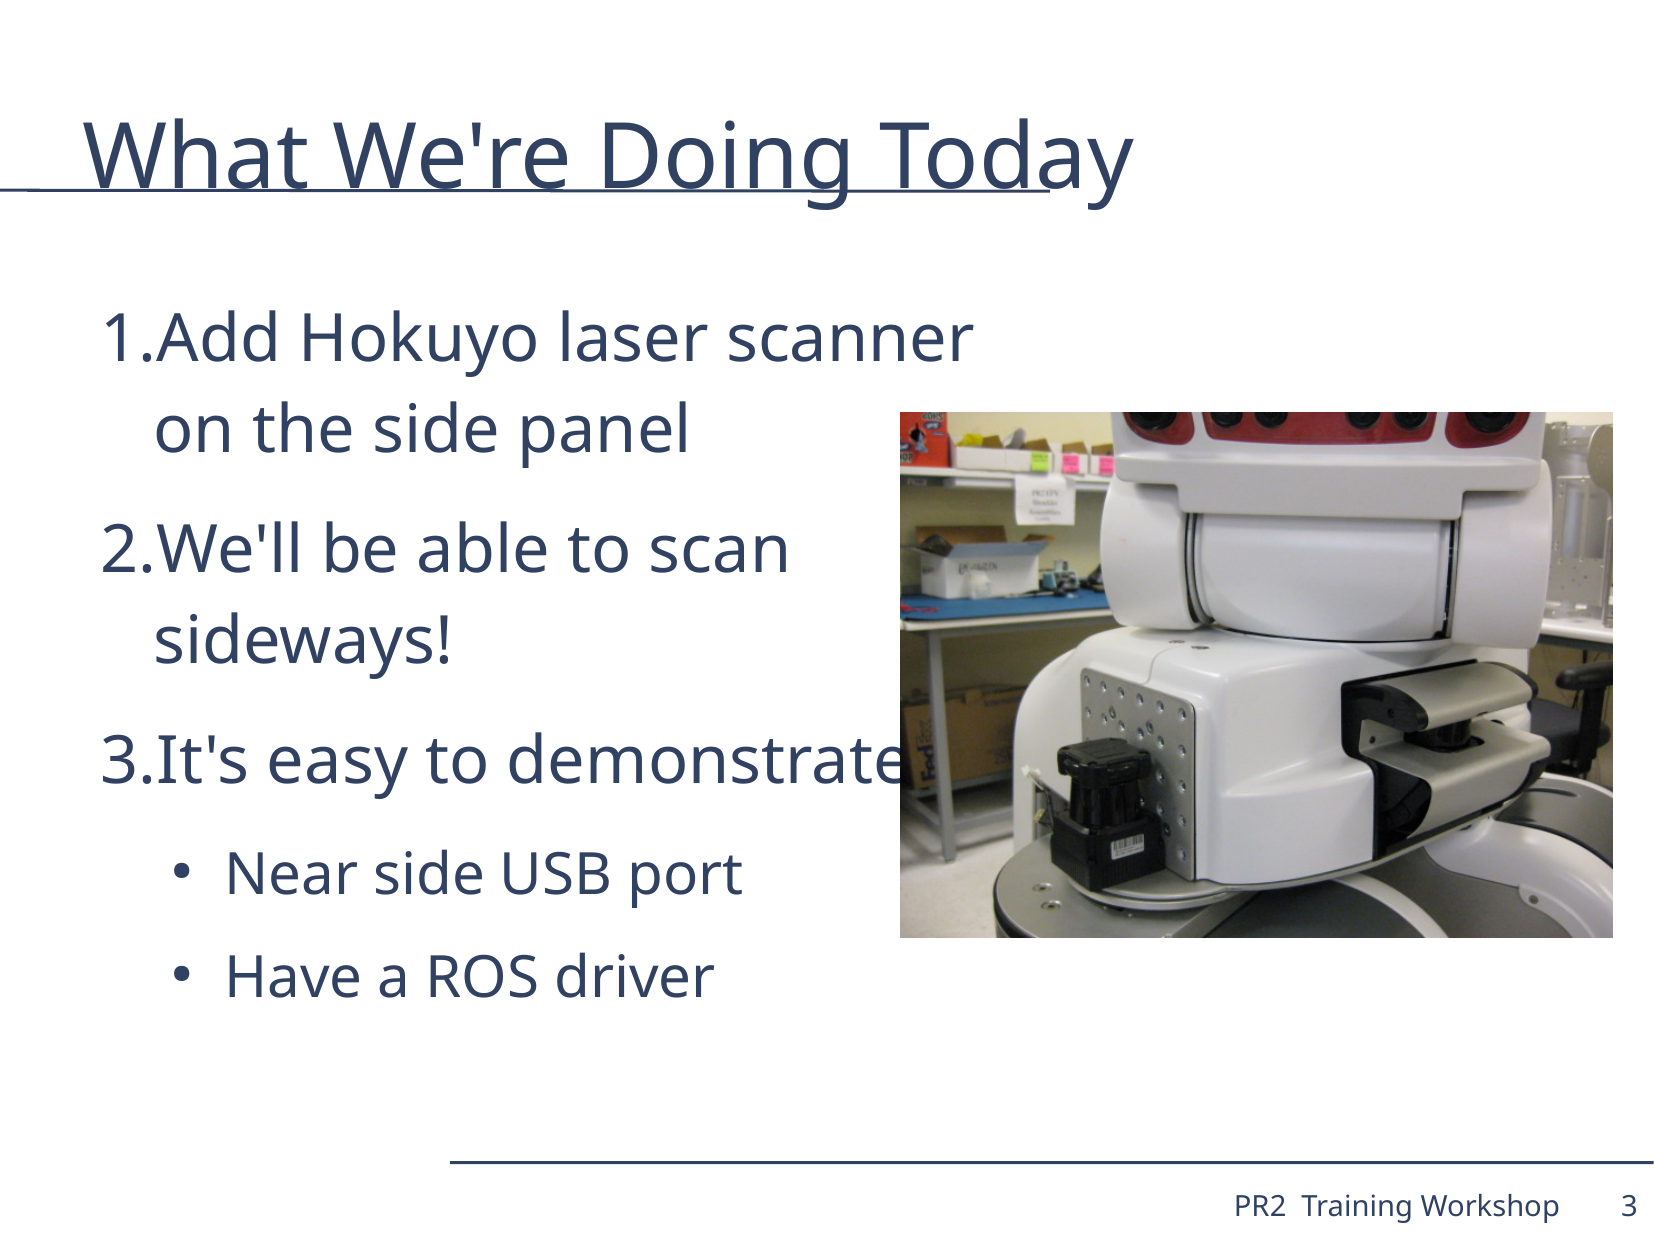

# What We're Doing Today
Add Hokuyo laser scanner on the side panel
We'll be able to scan sideways!
It's easy to demonstrate
Near side USB port
Have a ROS driver